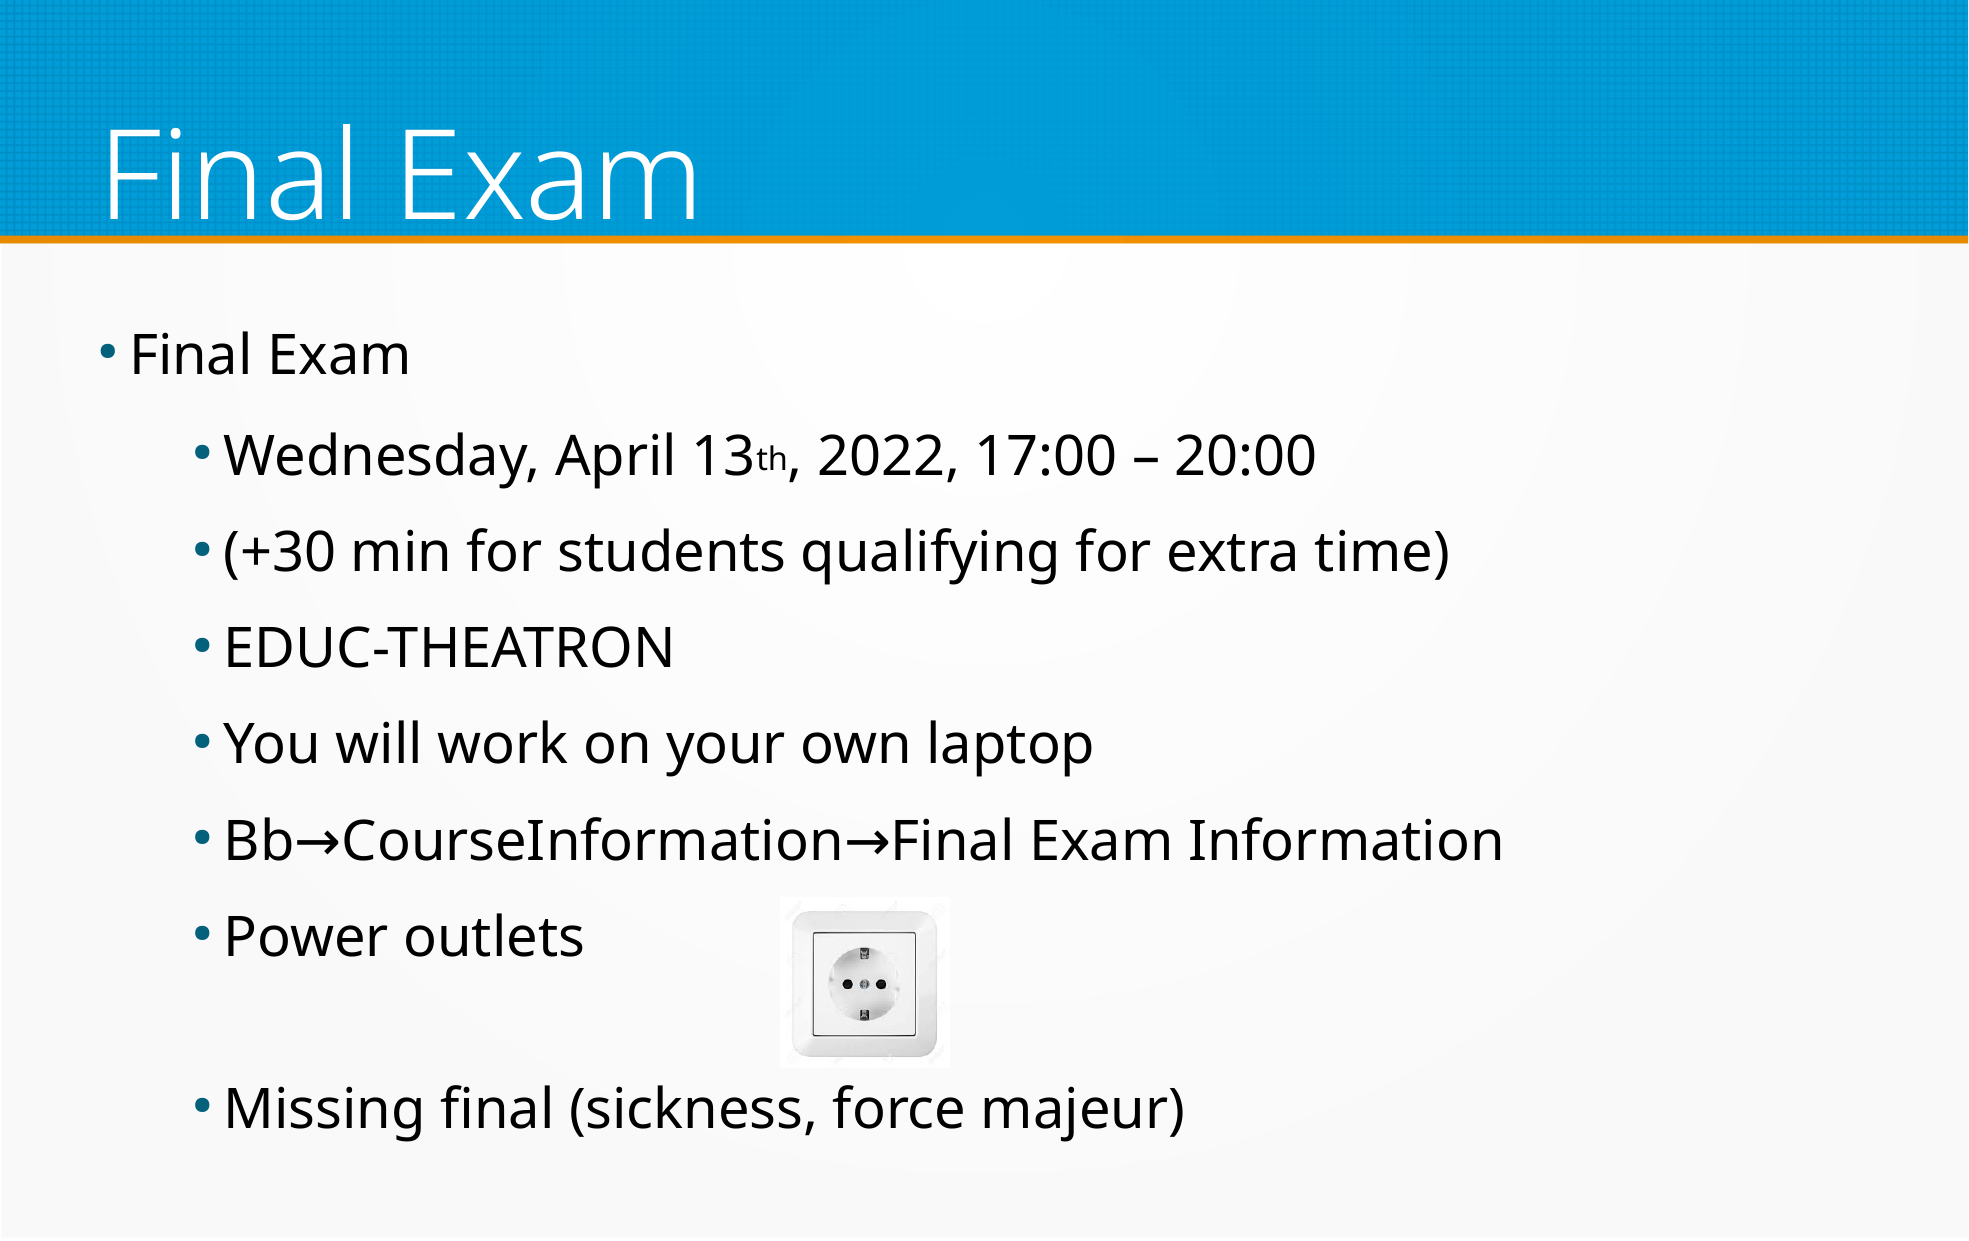

# Final Exam
 Final Exam
 Wednesday, April 13th, 2022, 17:00 – 20:00
 (+30 min for students qualifying for extra time)
 EDUC-THEATRON
 You will work on your own laptop
 Bb→CourseInformation→Final Exam Information
 Power outlets
 Missing final (sickness, force majeur)